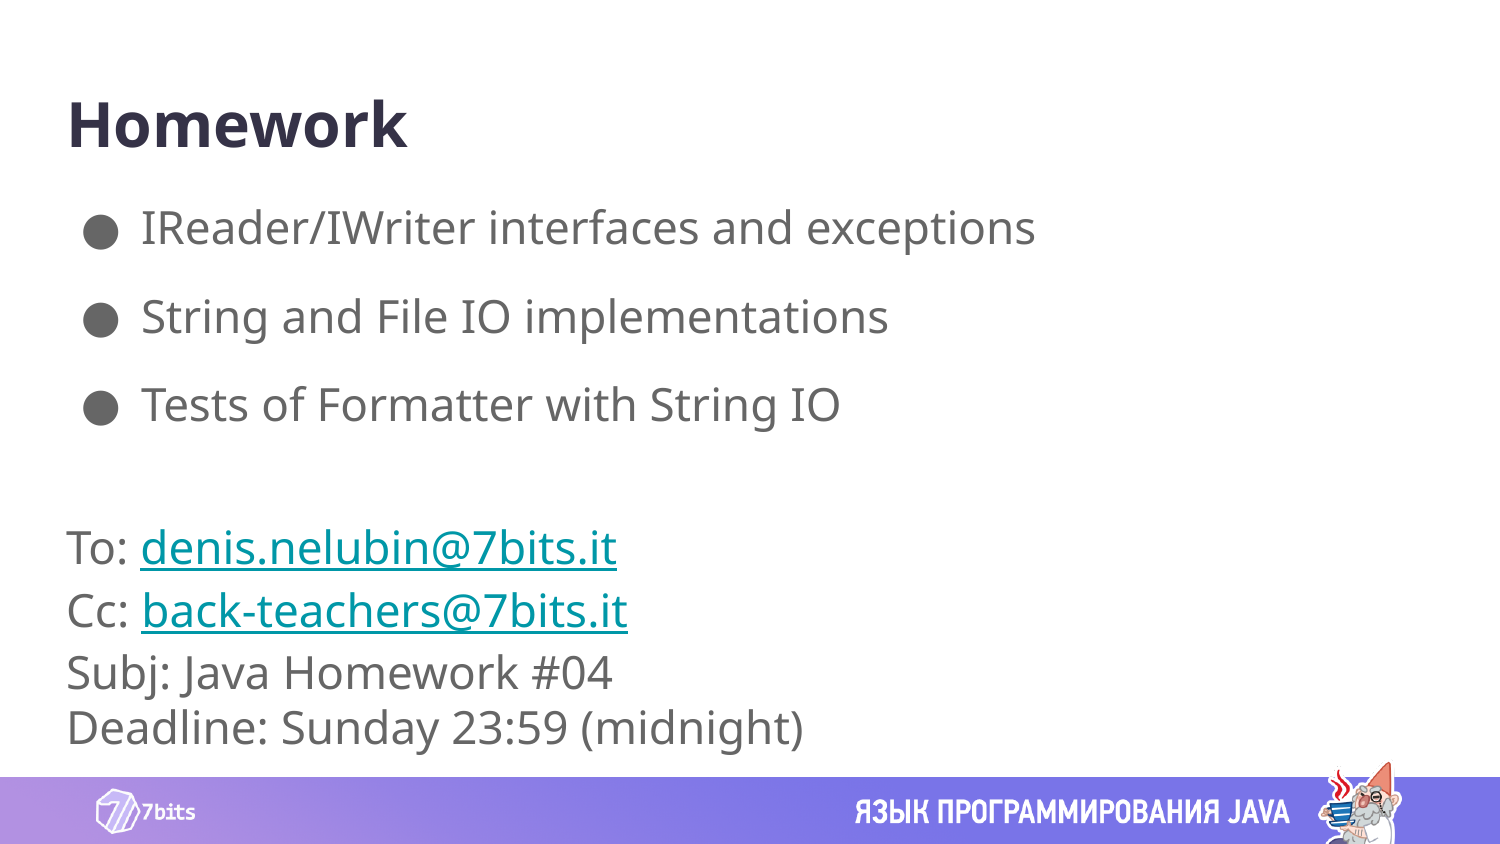

# Homework
IReader/IWriter interfaces and exceptions
String and File IO implementations
Tests of Formatter with String IO
To: denis.nelubin@7bits.it
Cc: back-teachers@7bits.it
Subj: Java Homework #04
Deadline: Sunday 23:59 (midnight)